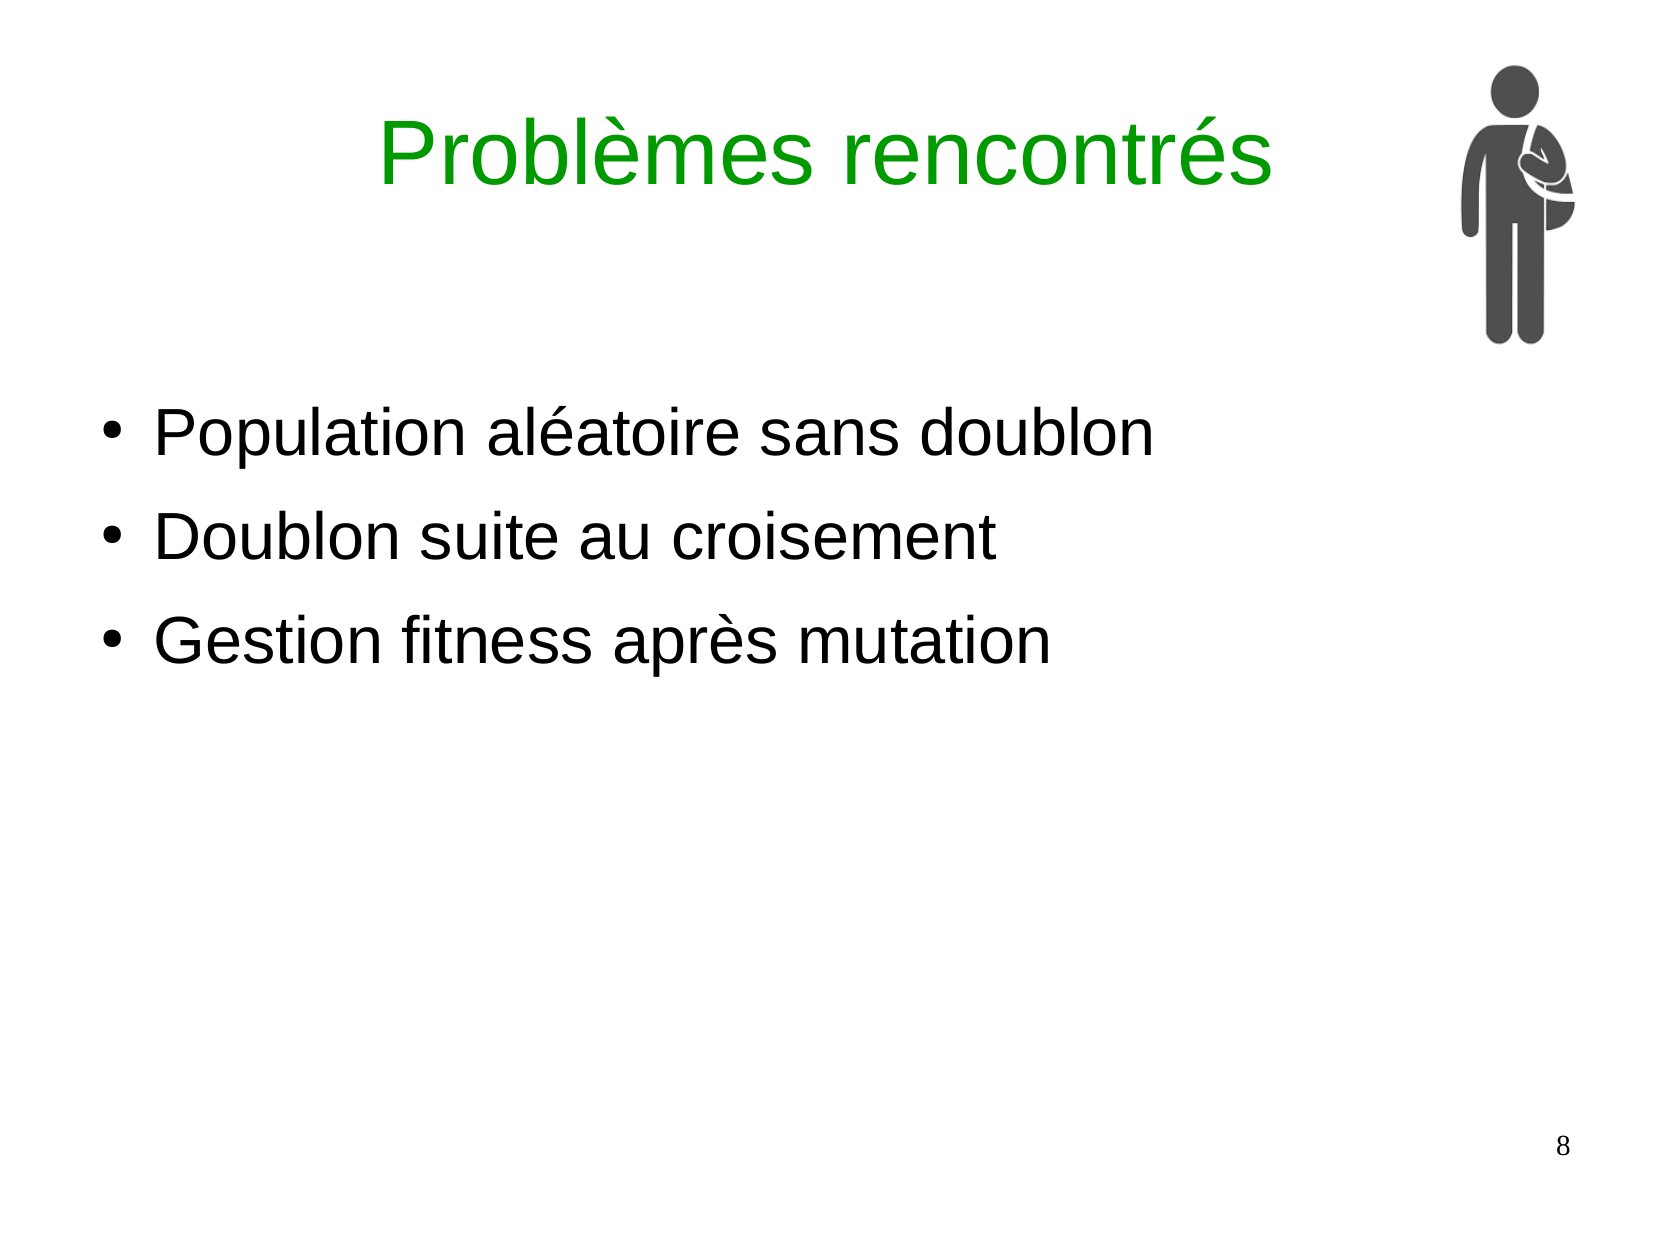

# Problèmes rencontrés
Population aléatoire sans doublon
Doublon suite au croisement
Gestion fitness après mutation
8